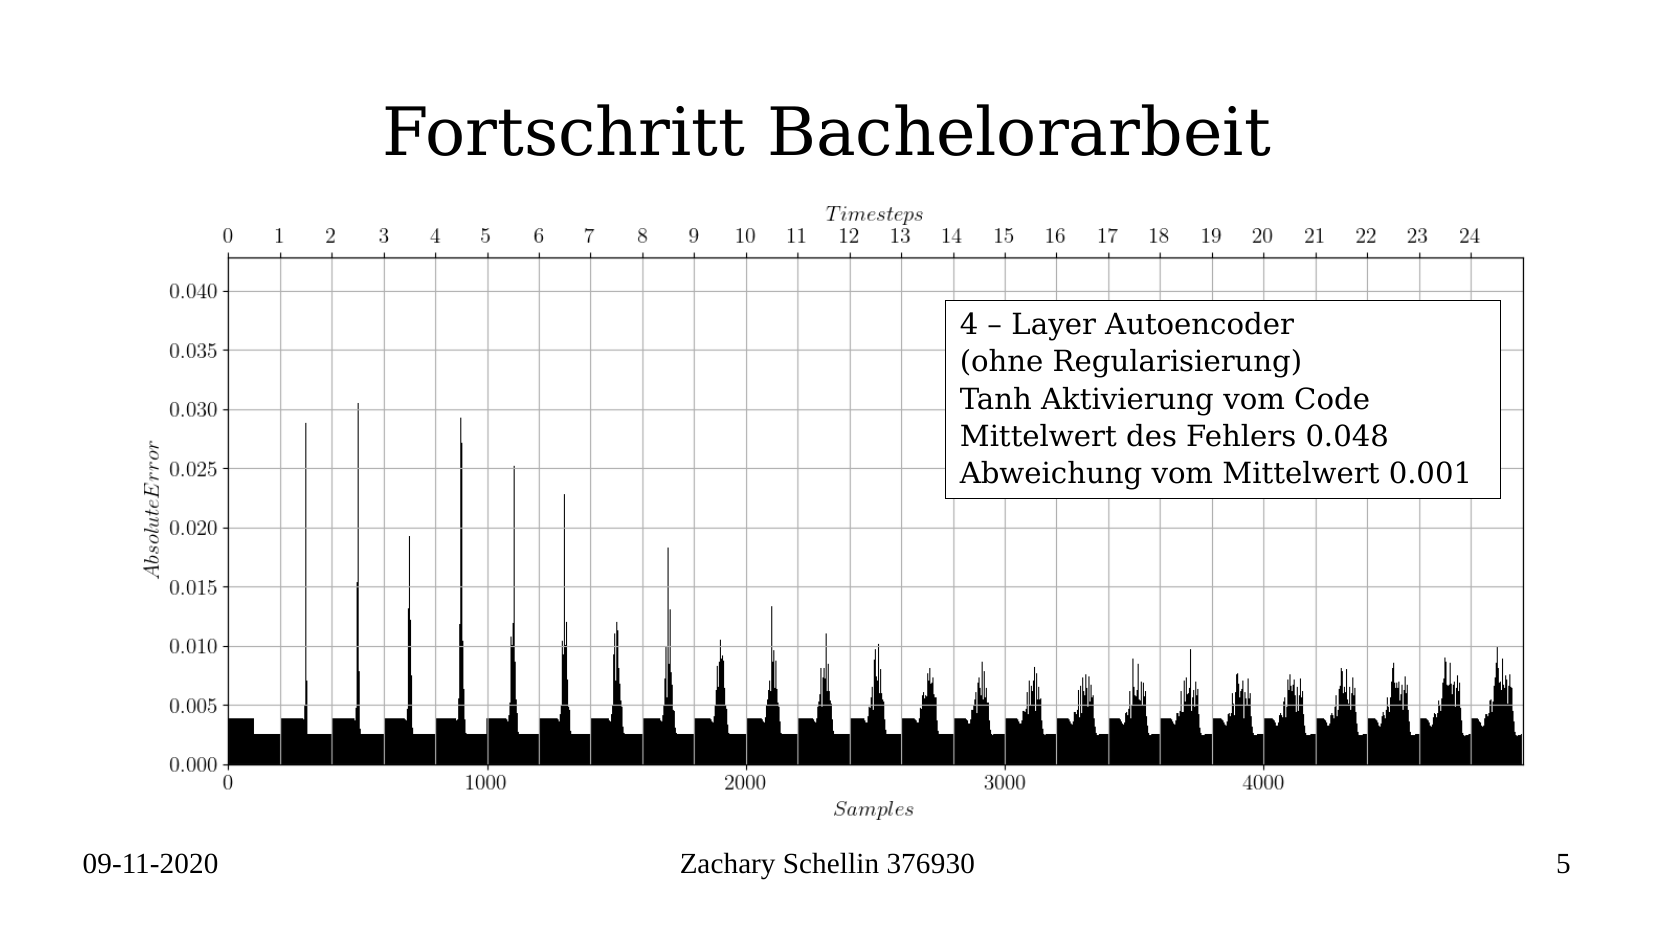

# Fortschritt Bachelorarbeit
4 – Layer Autoencoder
(ohne Regularisierung)
Tanh Aktivierung vom Code
Mittelwert des Fehlers 0.048
Abweichung vom Mittelwert 0.001
09-11-2020
Zachary Schellin 376930
5